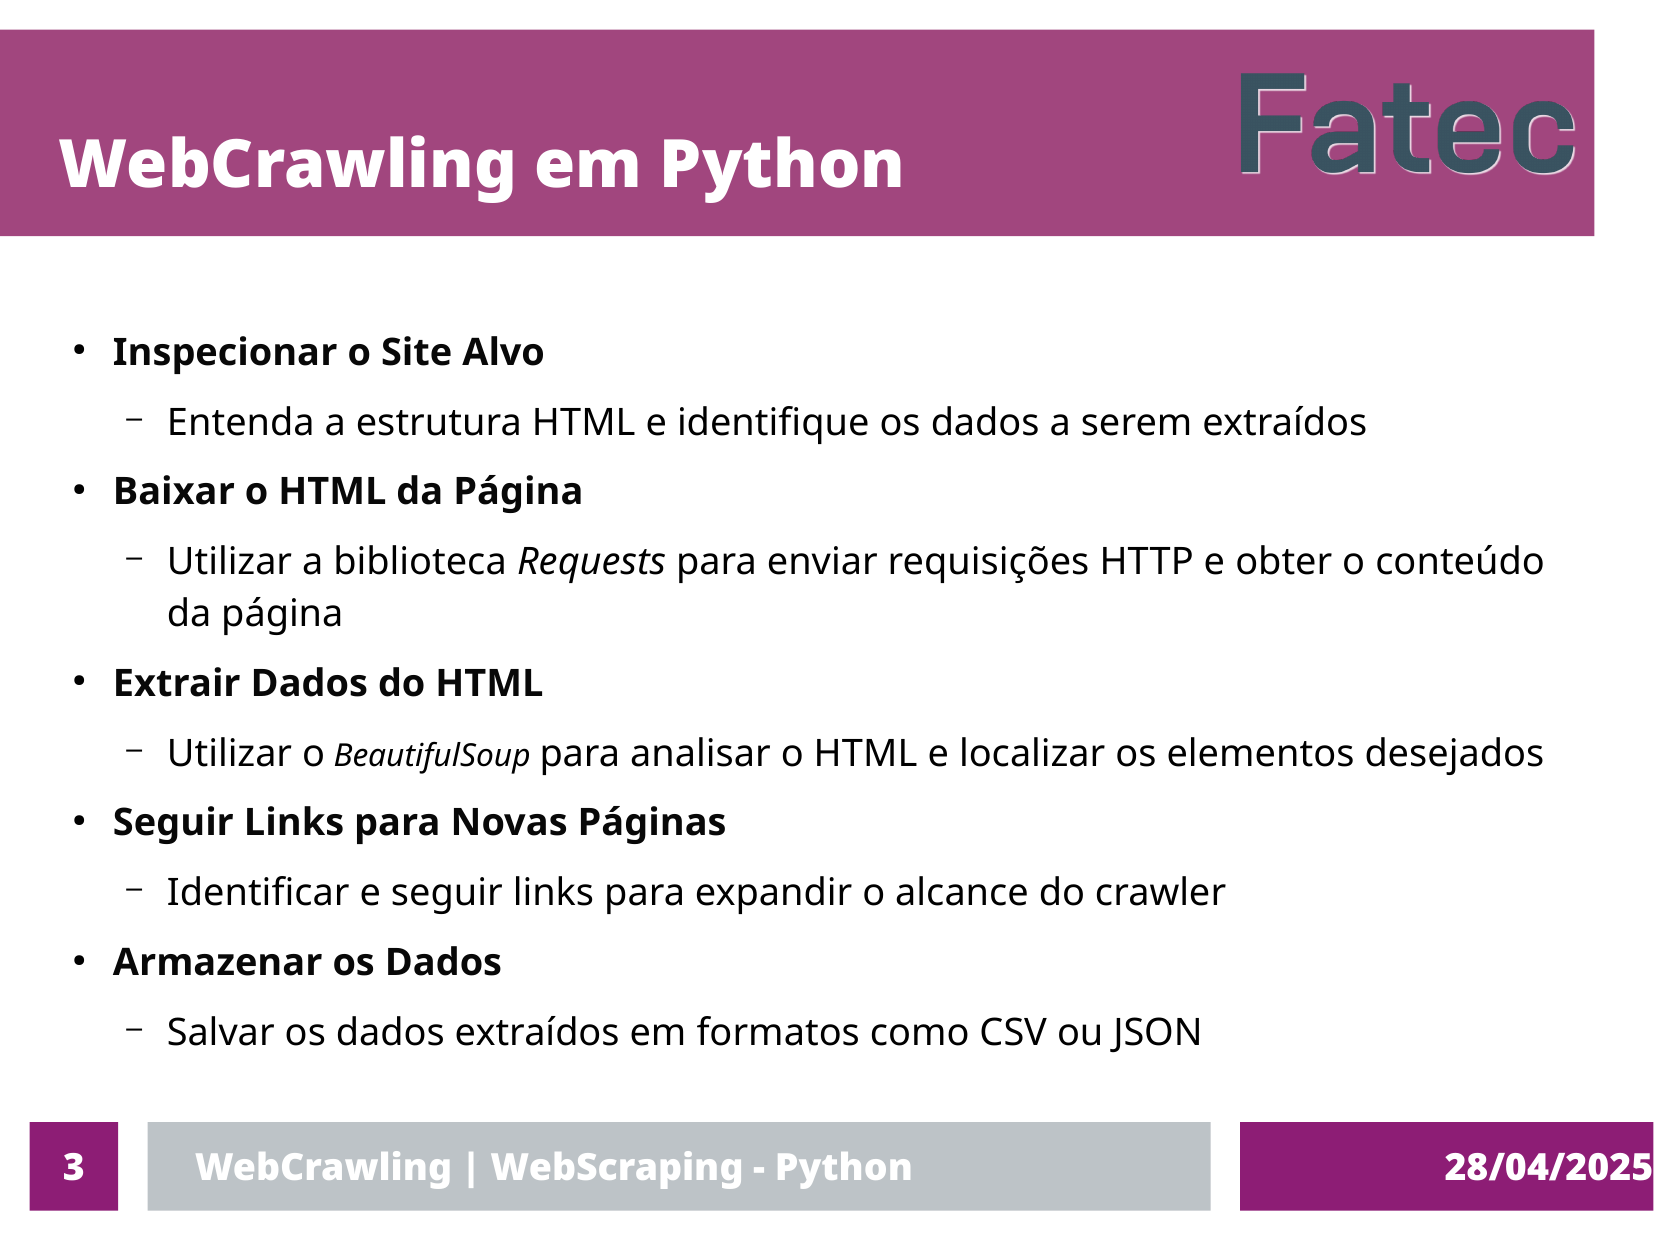

# WebCrawling em Python
Inspecionar o Site Alvo
Entenda a estrutura HTML e identifique os dados a serem extraídos
Baixar o HTML da Página
Utilizar a biblioteca Requests para enviar requisições HTTP e obter o conteúdo da página
Extrair Dados do HTML
Utilizar o BeautifulSoup para analisar o HTML e localizar os elementos desejados
Seguir Links para Novas Páginas
Identificar e seguir links para expandir o alcance do crawler
Armazenar os Dados
Salvar os dados extraídos em formatos como CSV ou JSON
3